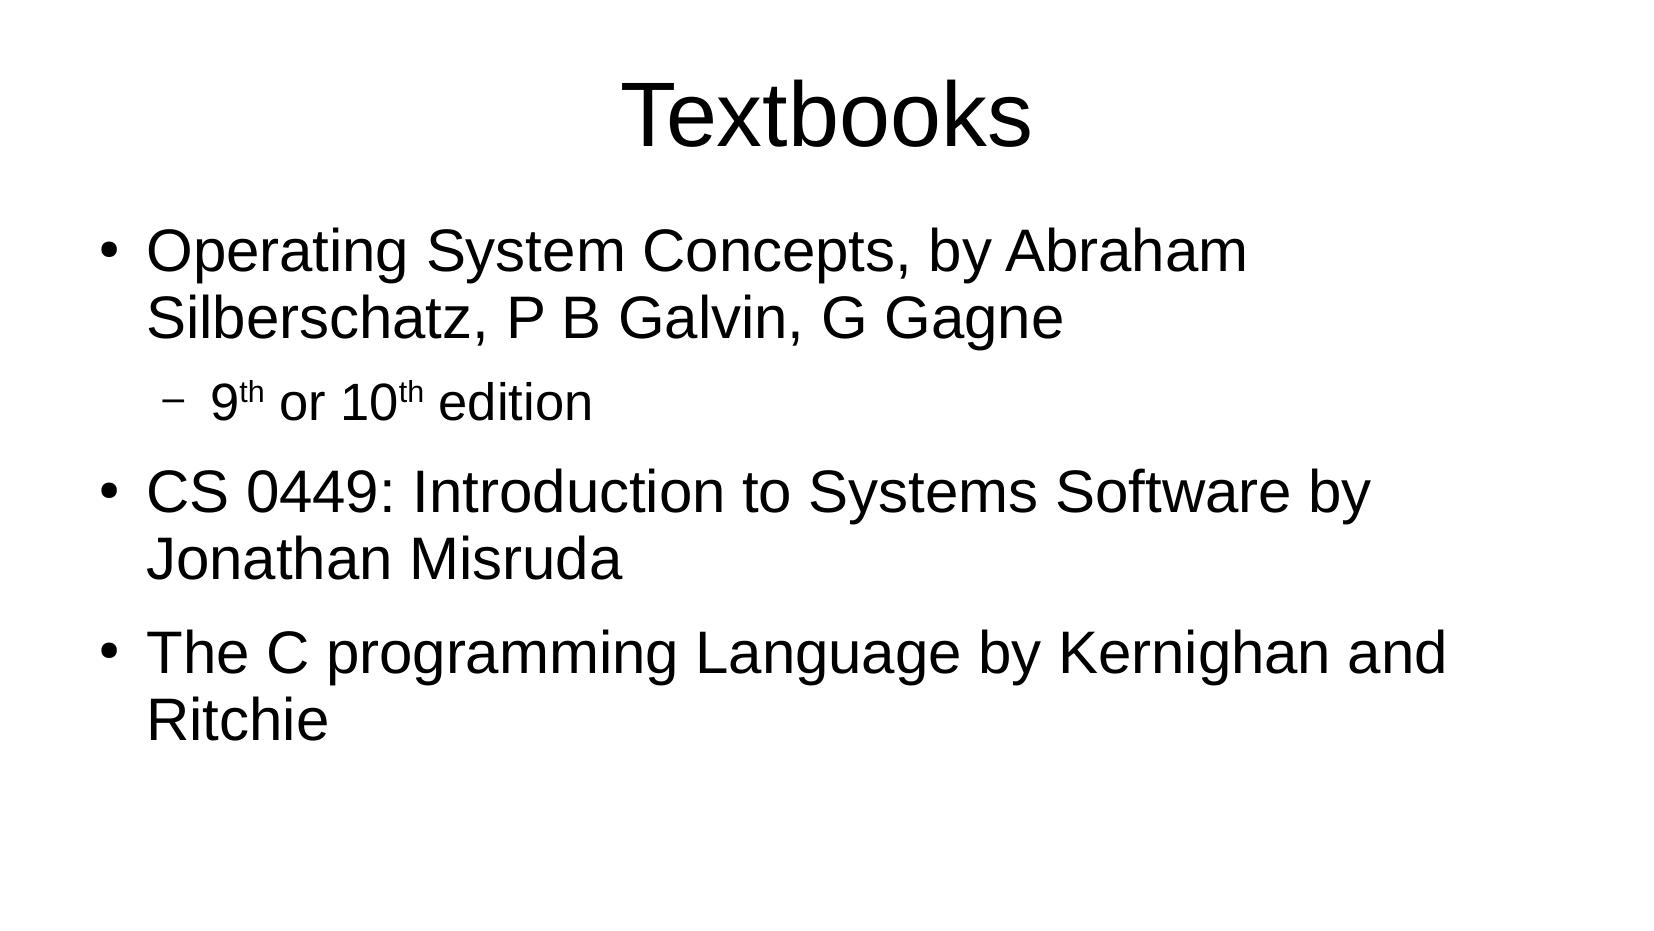

# Textbooks
Operating System Concepts, by Abraham Silberschatz, P B Galvin, G Gagne
9th or 10th edition
CS 0449: Introduction to Systems Software by Jonathan Misruda
The C programming Language by Kernighan and Ritchie